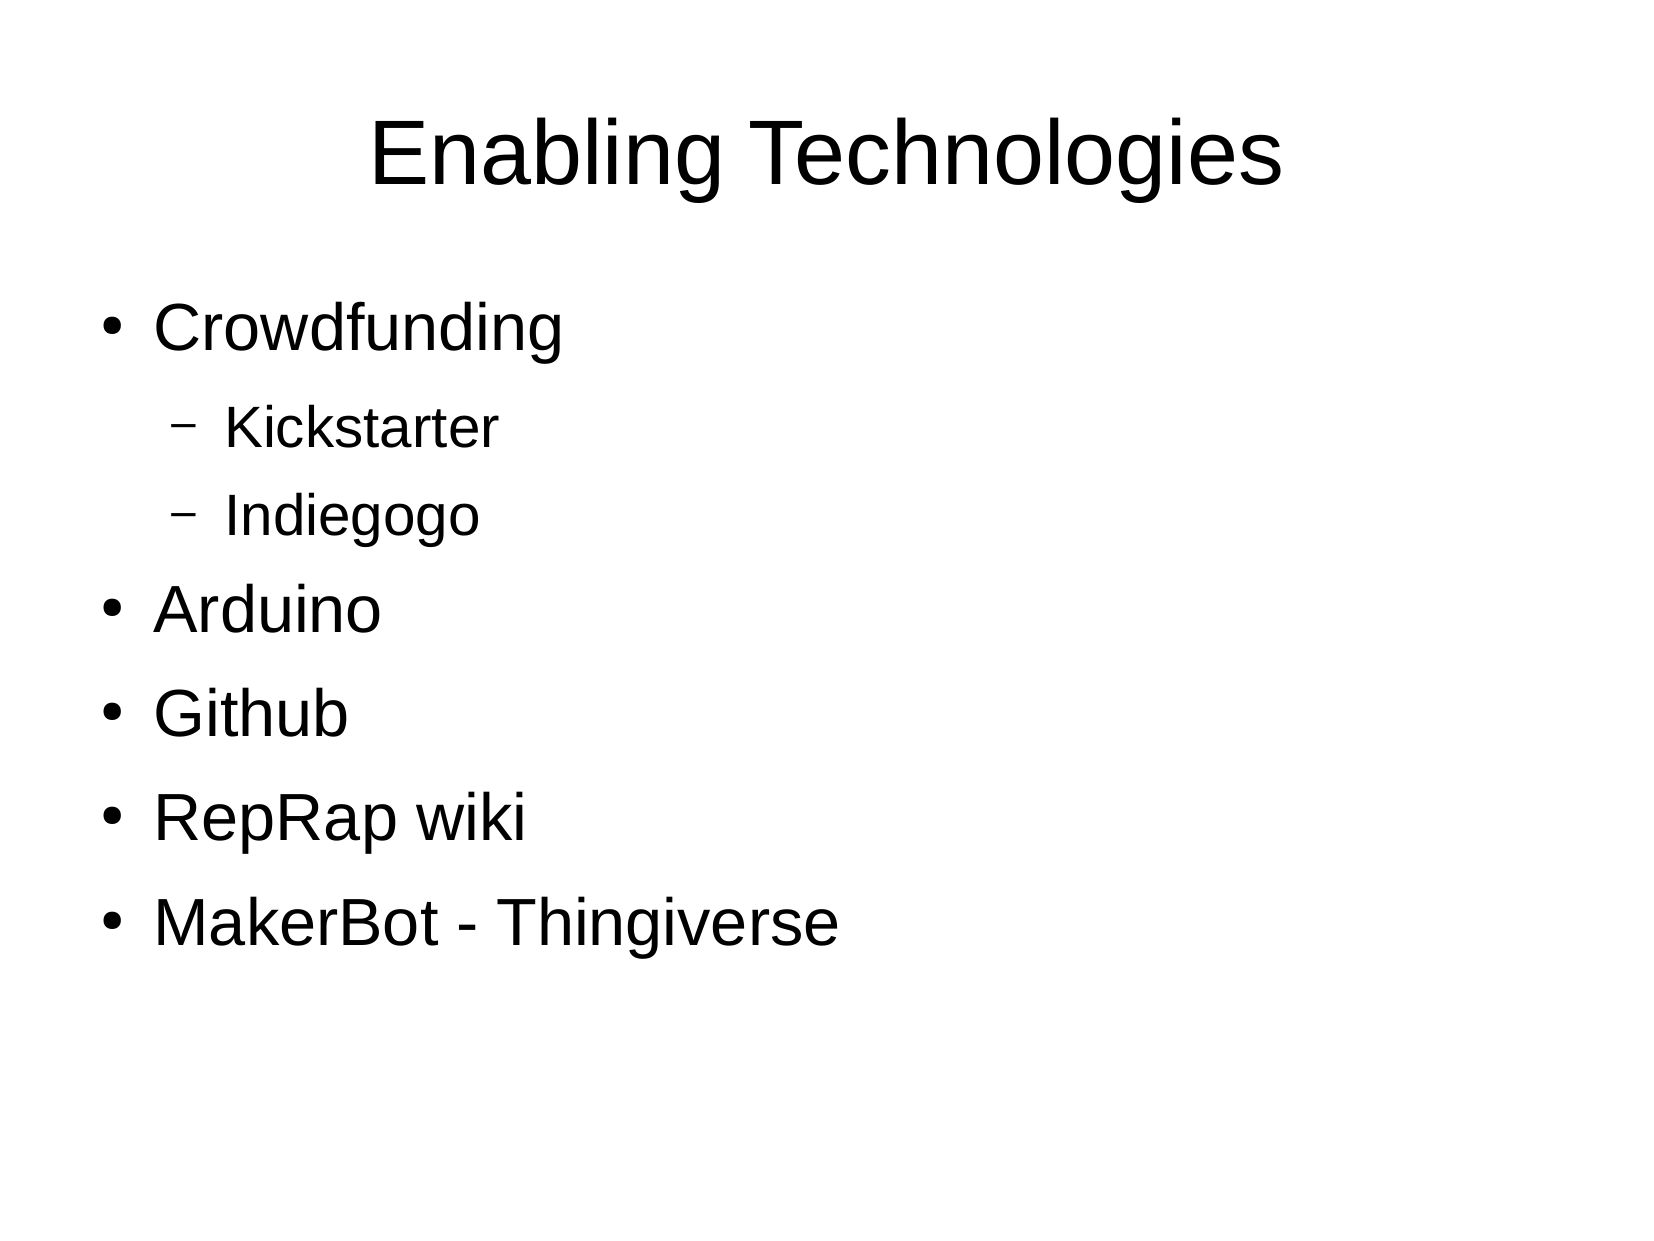

# Enabling Technologies
Crowdfunding
Kickstarter
Indiegogo
Arduino
Github
RepRap wiki
MakerBot - Thingiverse